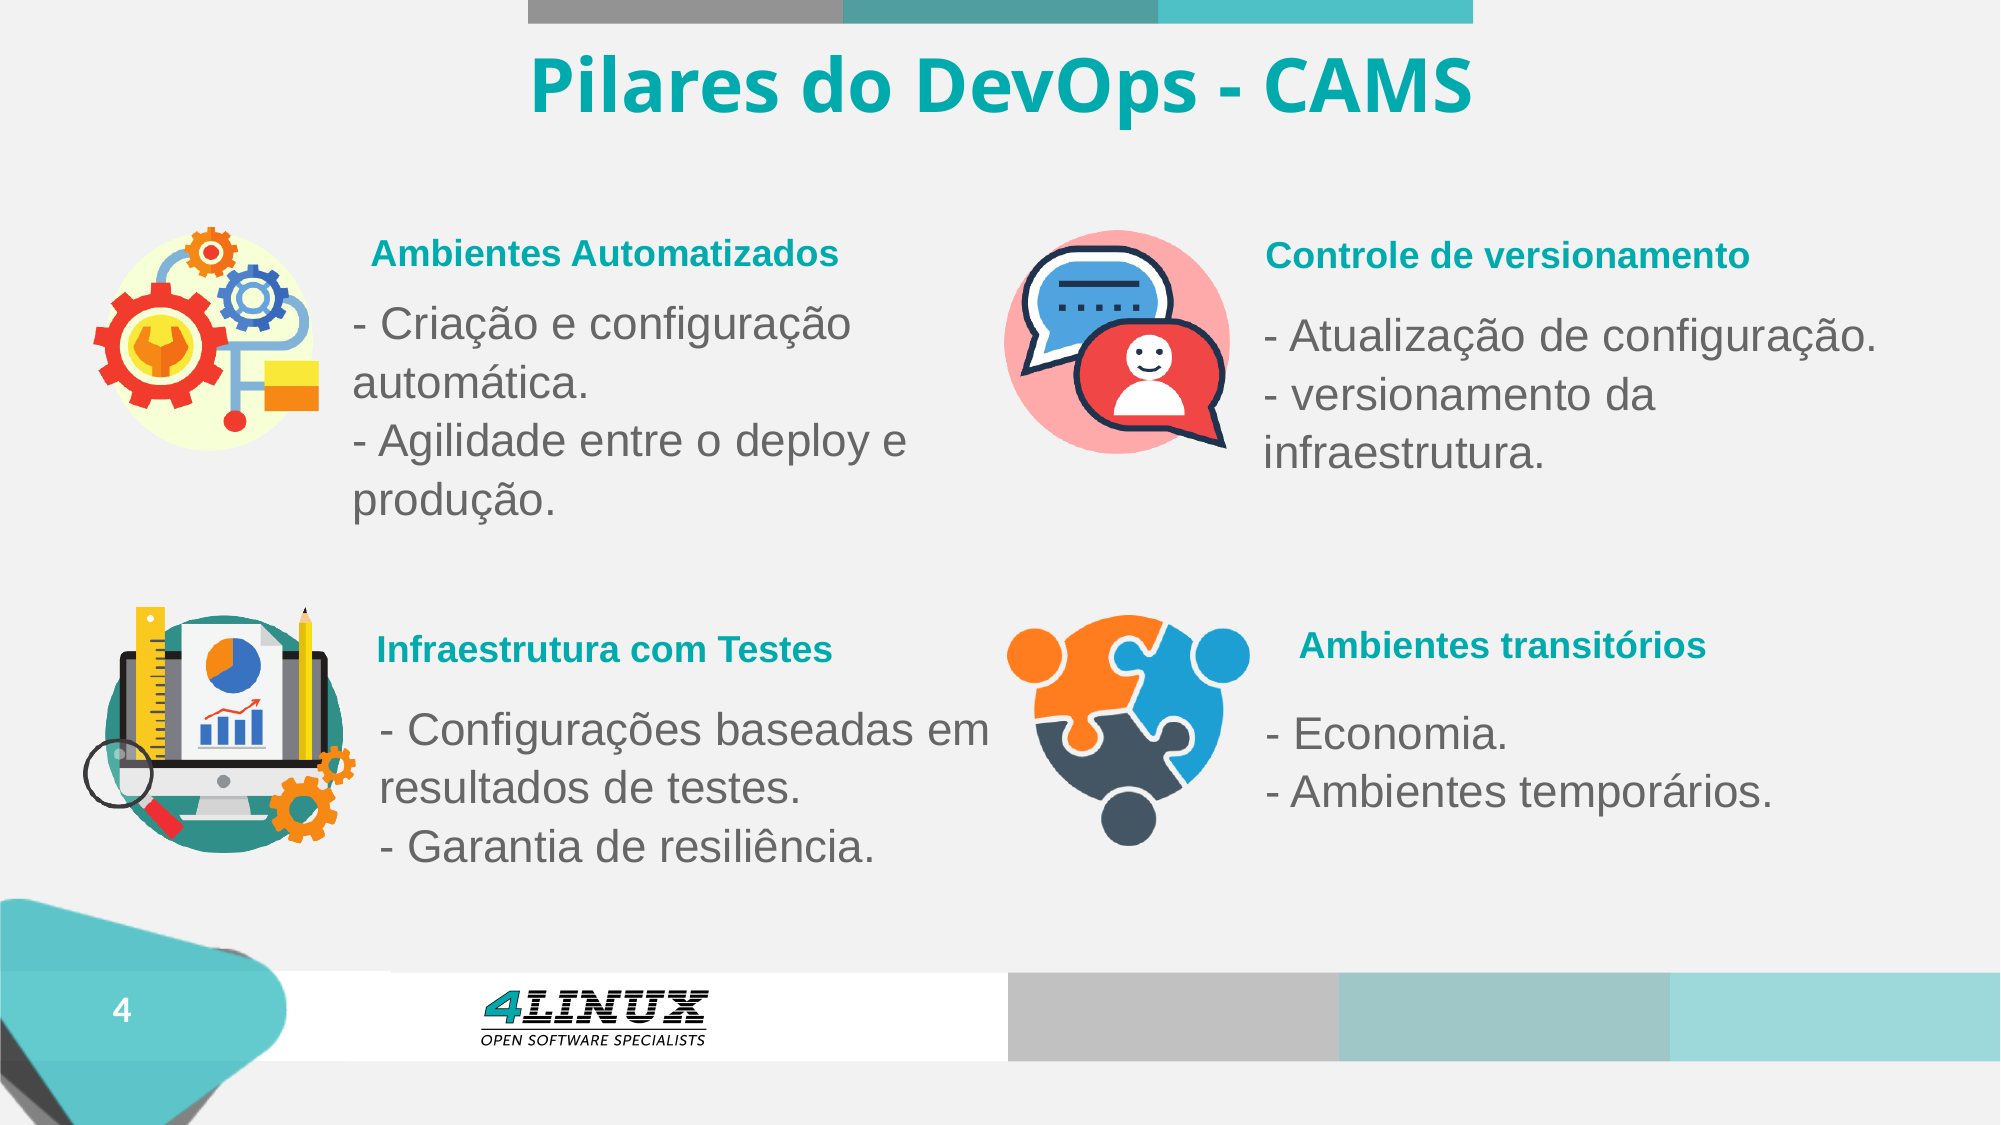

# Pilares do DevOps - CAMS
Ambientes Automatizados
Controle de versionamento
- Criação e configuração automática.
- Agilidade entre o deploy e produção.
- Atualização de configuração.
- versionamento da infraestrutura.
Ambientes transitórios
Infraestrutura com Testes
- Configurações baseadas em resultados de testes.
- Garantia de resiliência.
- Economia.
- Ambientes temporários.